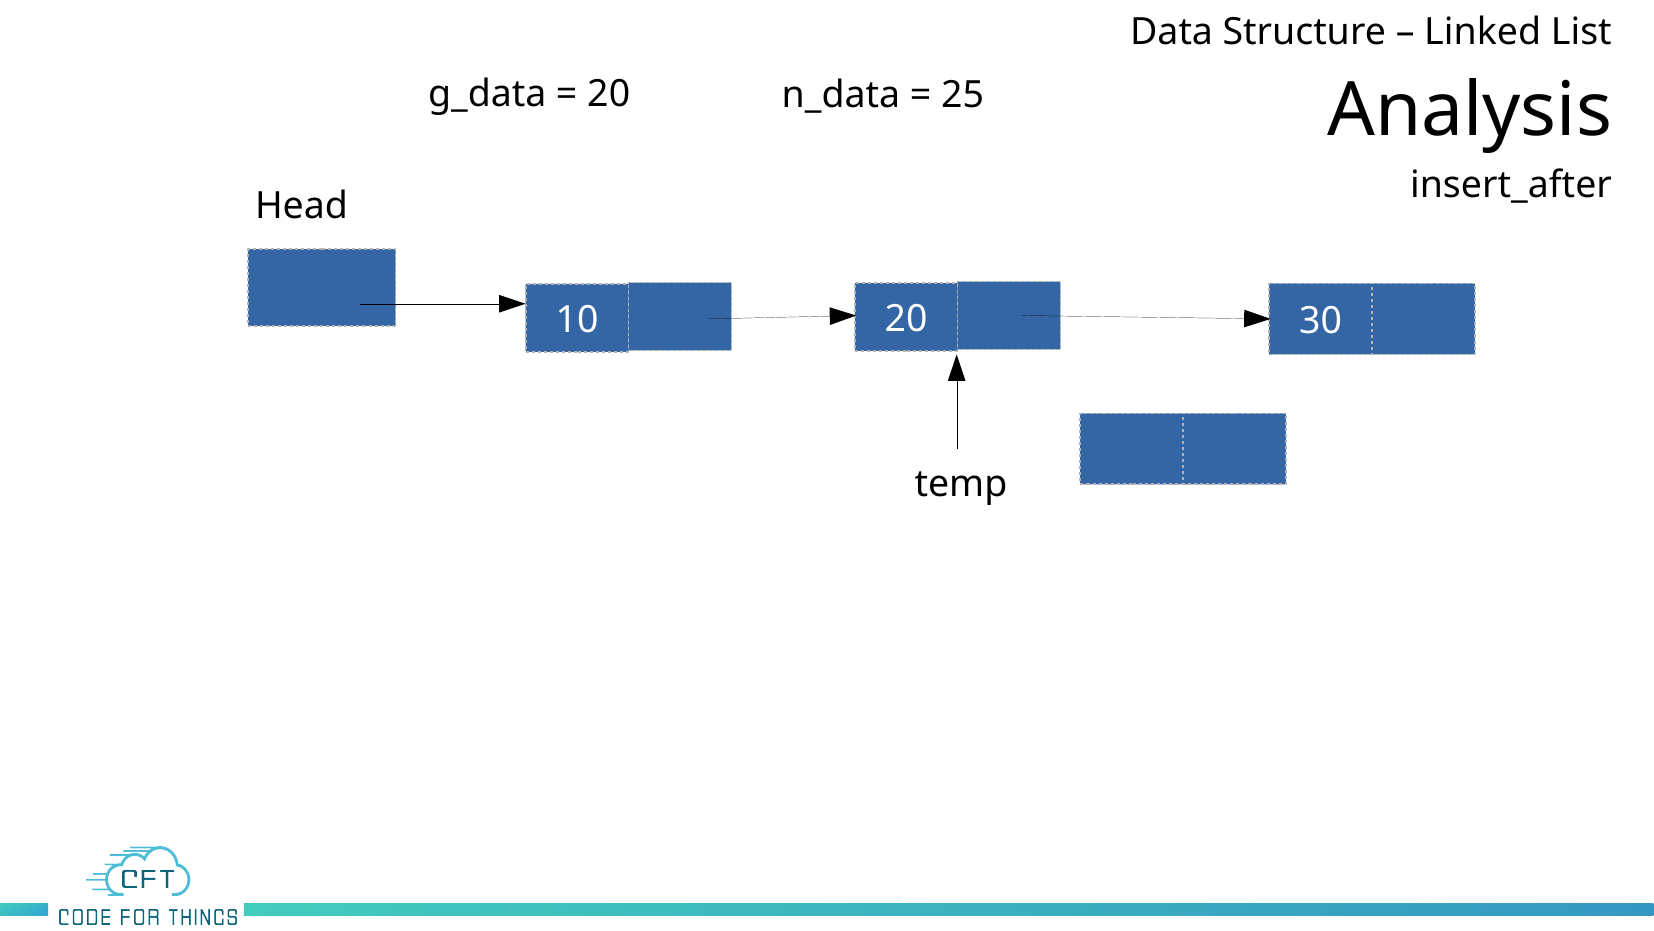

# Data Structure – Linked List Analysis insert_after
g_data = 20
n_data = 25
Head
10
20
30
temp